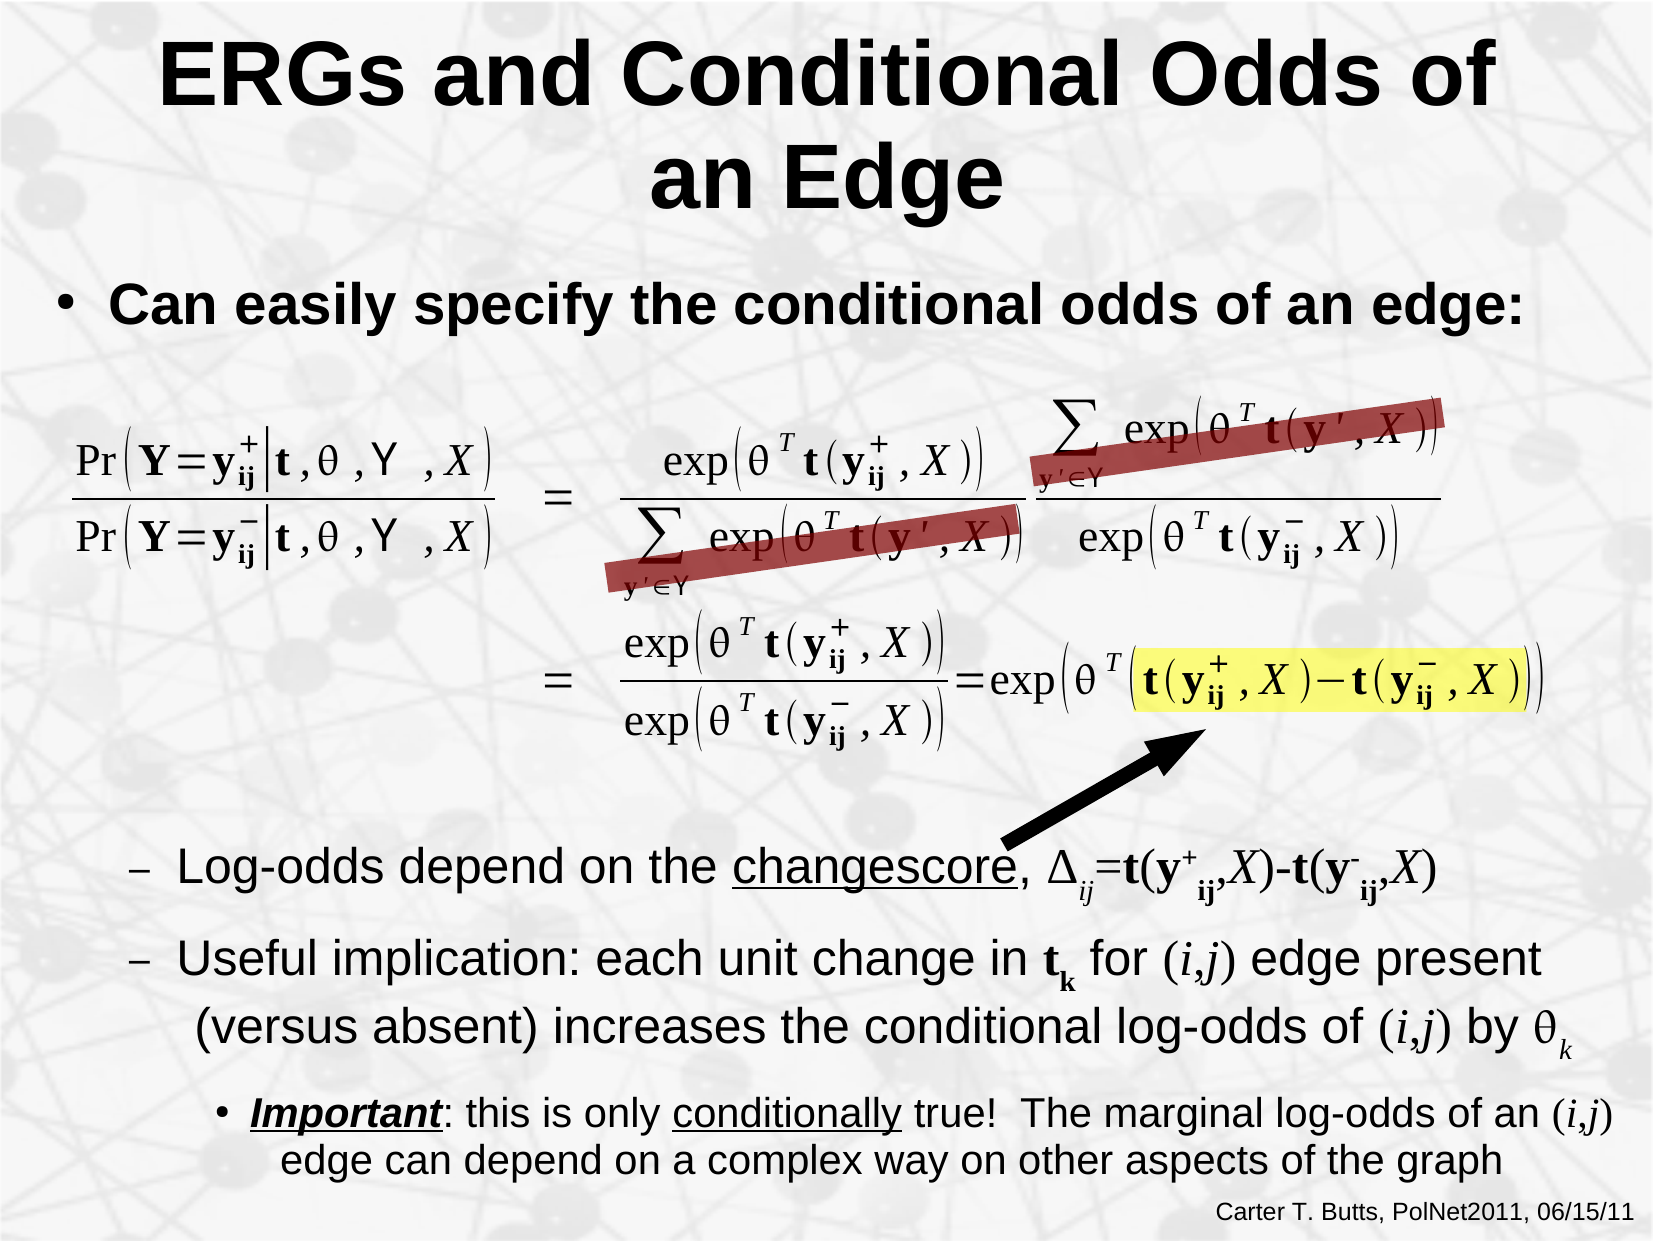

# ERGs and Conditional Odds of an Edge
Can easily specify the conditional odds of an edge:
Log-odds depend on the changescore, Δij=t(y+ij,X)-t(y-ij,X)
Useful implication: each unit change in tk for (i,j) edge present (versus absent) increases the conditional log-odds of (i,j) by k
Important: this is only conditionally true! The marginal log-odds of an (i,j) edge can depend on a complex way on other aspects of the graph